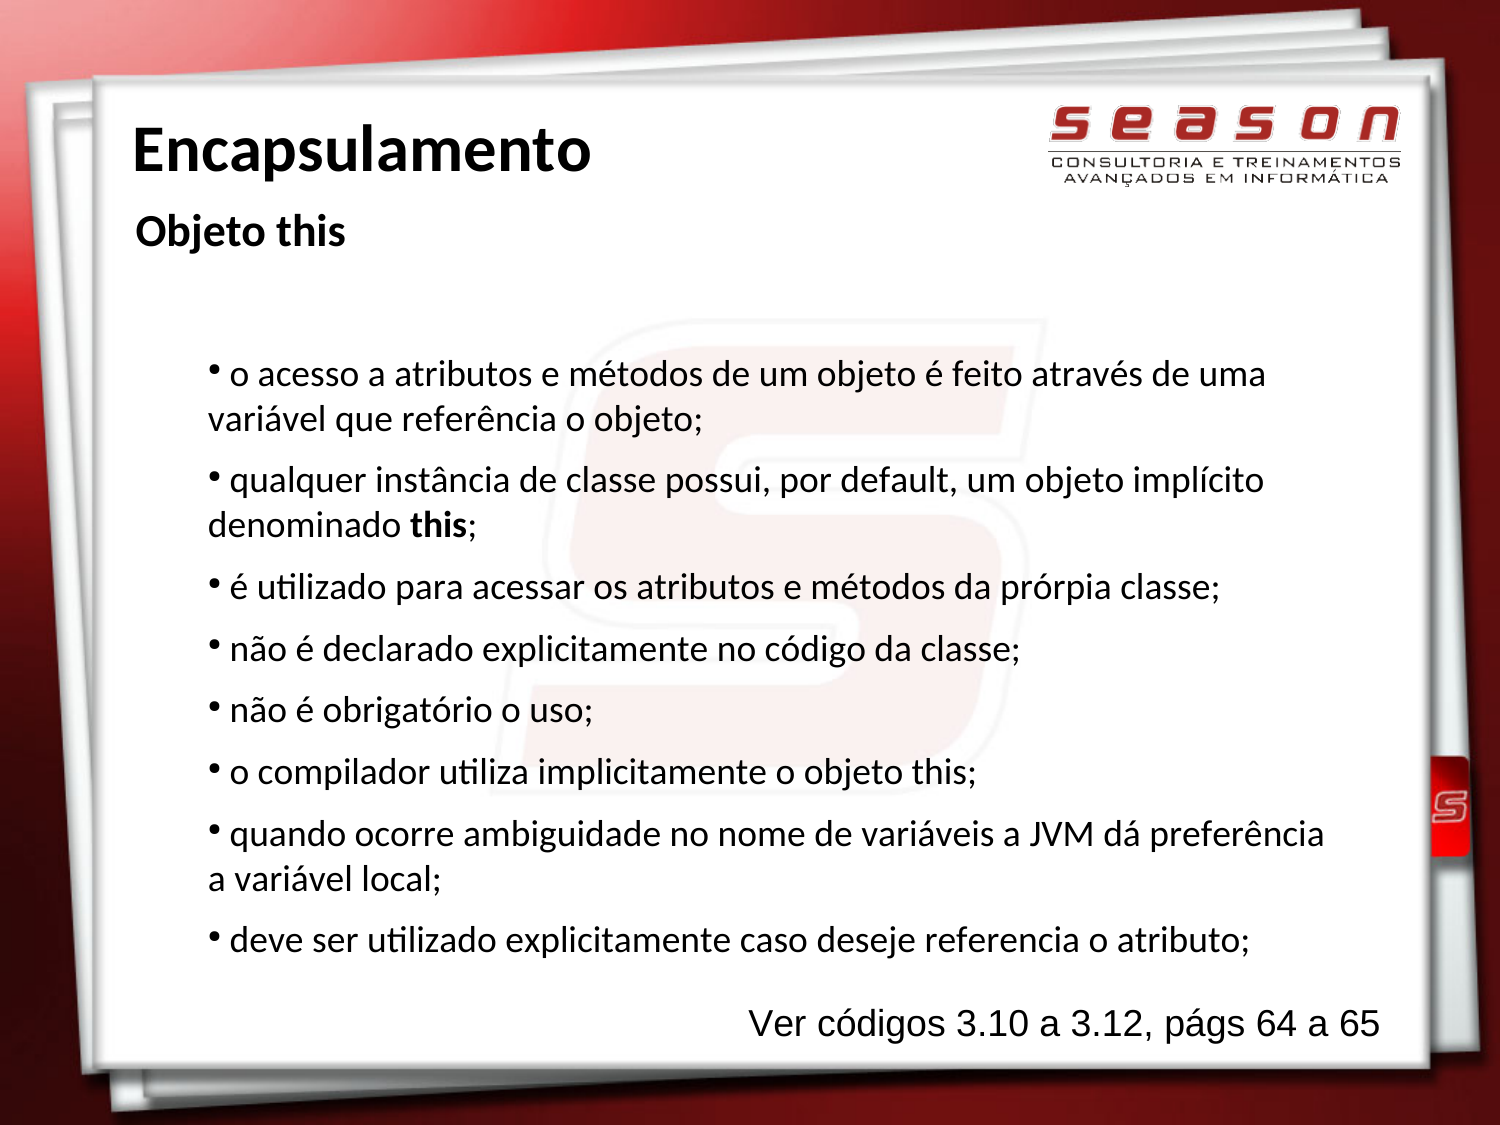

# Encapsulamento
Objeto this
 o acesso a atributos e métodos de um objeto é feito através de uma variável que referência o objeto;
 qualquer instância de classe possui, por default, um objeto implícito denominado this;
 é utilizado para acessar os atributos e métodos da prórpia classe;
 não é declarado explicitamente no código da classe;
 não é obrigatório o uso;
 o compilador utiliza implicitamente o objeto this;
 quando ocorre ambiguidade no nome de variáveis a JVM dá preferência a variável local;
 deve ser utilizado explicitamente caso deseje referencia o atributo;
Ver códigos 3.10 a 3.12, págs 64 a 65